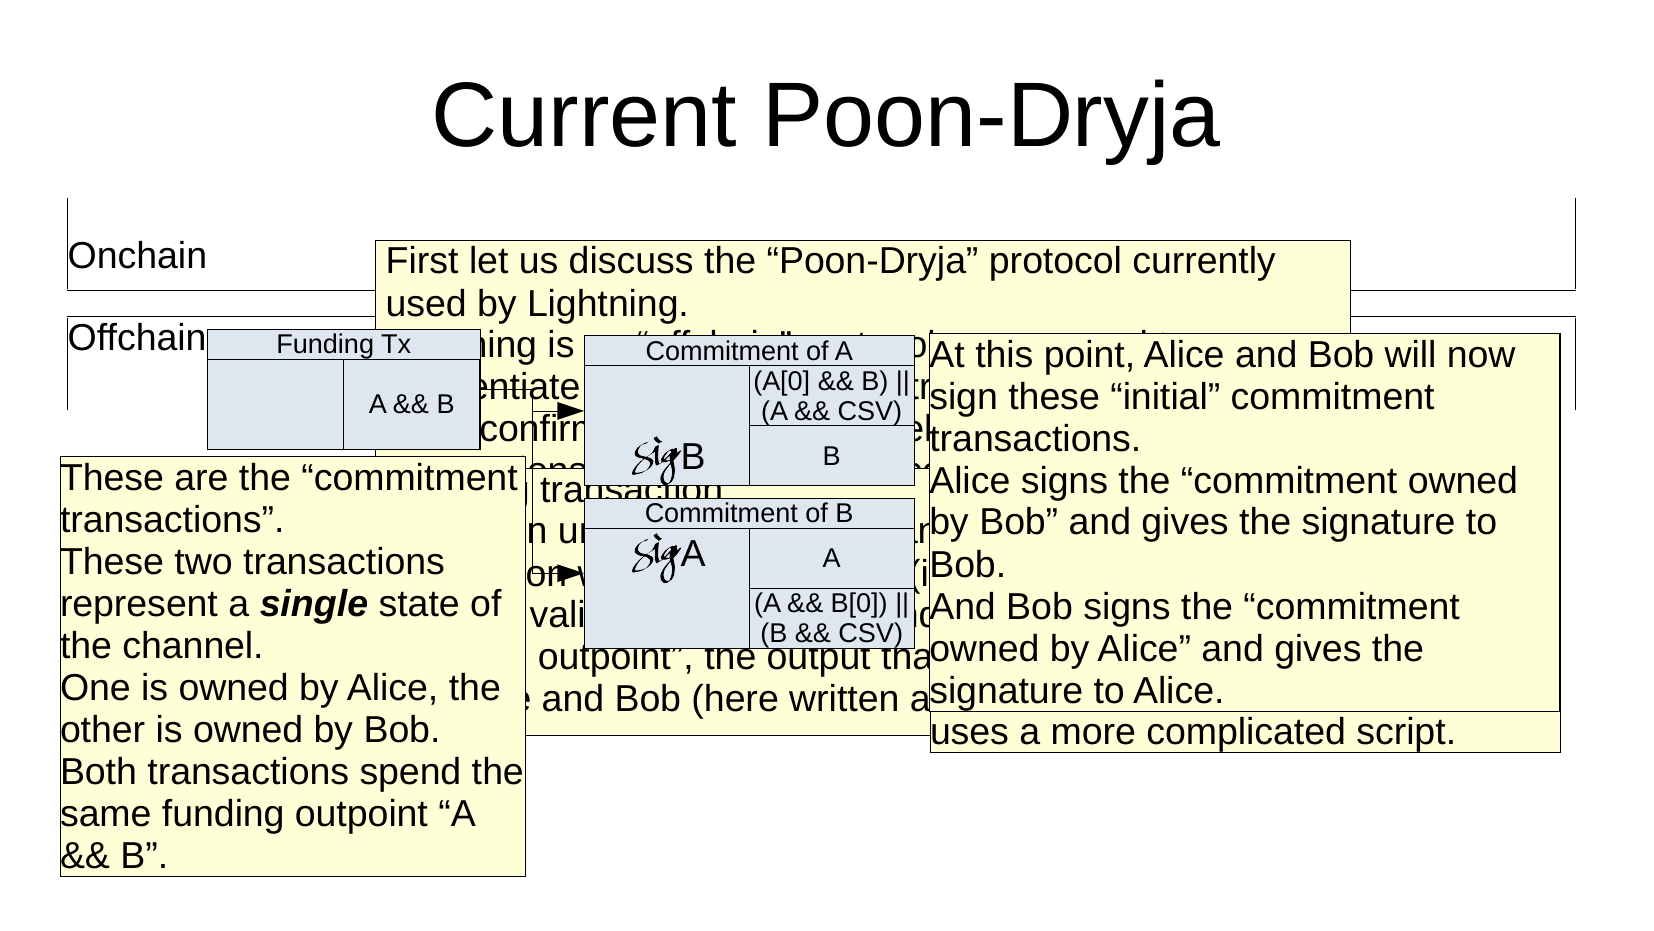

# Current Poon-Dryja
Onchain
Offchain
First let us discuss the “Poon-Dryja” protocol currently used by Lightning.
Lightning is an “offchain” protocol, so we need to differentiate between “onchain” transactions (which have to be confirmed before a channel exists) and “offchain” transactions (which are kept unconfirmed until unilateral closure).
We will describe a channel between Alice (A) and Bob (B) under the existing Poon-Dryja protocol.
Funding Tx
A && B
In this example, the first output is the “output owned by Alice”, while the second is “output owned by Bob”.
Notice that, on the “commitment owned by Alice”, the “output owned by Alice” has a more complicated script.
Similarly on the “commitment owned by Bob”, the “output owned by Bob” uses a more complicated script.
Note also the “A[0]” and “B[0]”.
These are not long-term privkeys, but are instead “revocation” privkeys to be given to the other side later.
We will show later how they are used.
As the [0] index implies, there are a sequence of such “revocation” privkeys ([1], [2], ...).
At this point, Alice and Bob will now sign these “initial” commitment transactions.
Alice signs the “commitment owned by Bob” and gives the signature to Bob.
And Bob signs the “commitment owned by Alice” and gives the signature to Alice.
Commitment of A
(A[0] && B) ||
(A && CSV)
B
Commitment of B
A
(A && B[0]) || (B && CSV)
B
A
These are the “commitment transactions”.
These two transactions represent a single state of the channel.
One is owned by Alice, the other is owned by Bob.
Both transactions spend the same funding outpoint “A && B”.
This is the funding transaction.
Initially it is offchain until we complete channel opening.
For this presentation we ignore its inputs (it just has to have one or more valid SegWit inputs) and focus on the important “funding outpoint”, the output that contains a 2-of-2 between Alice and Bob (here written as “A && B”).